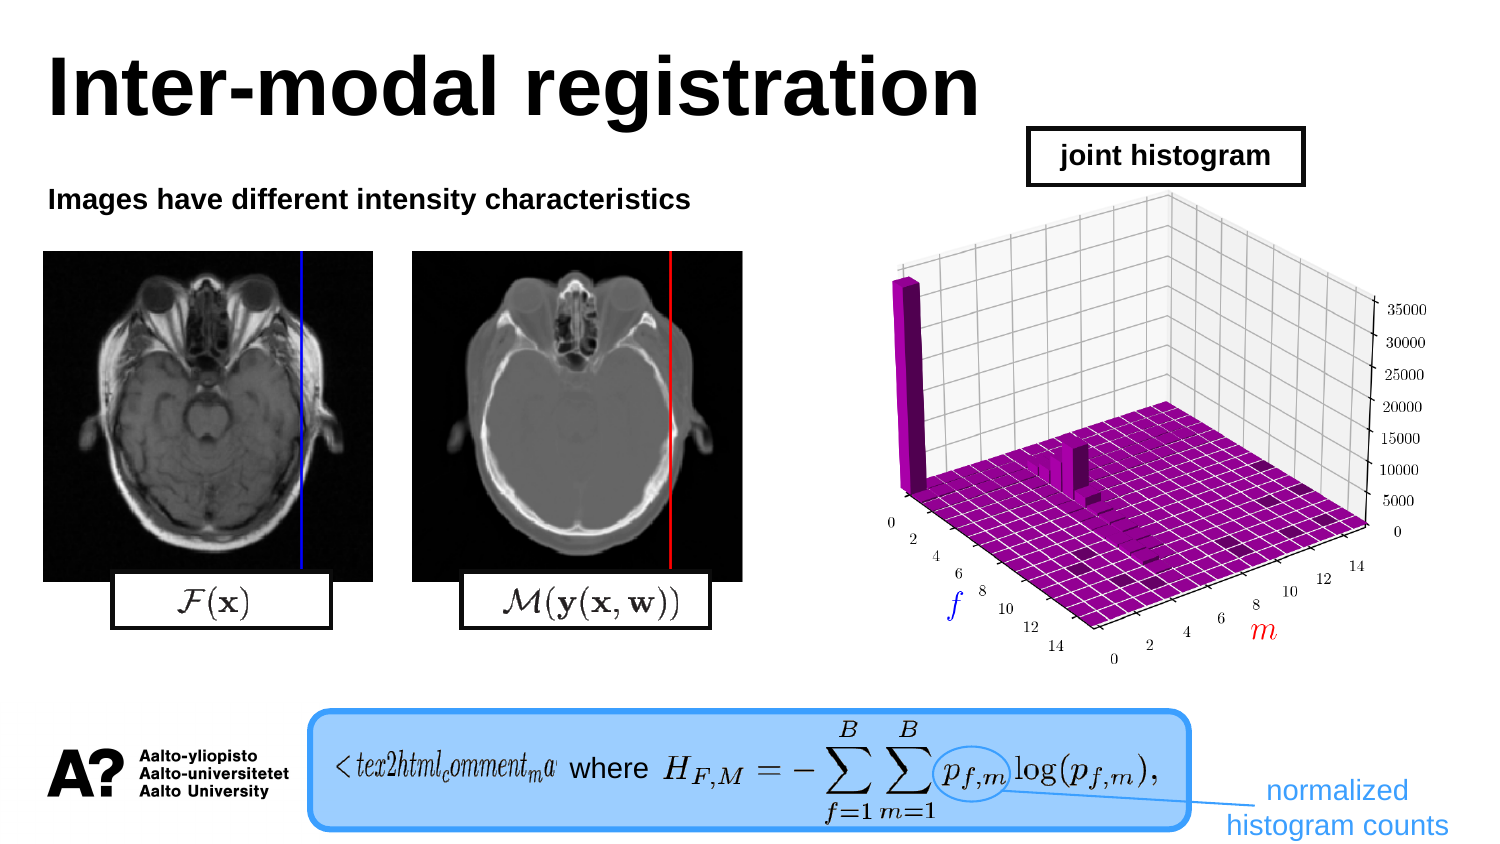

# Inter-modal registration
joint histogram
Images have different intensity characteristics
where
normalized histogram counts